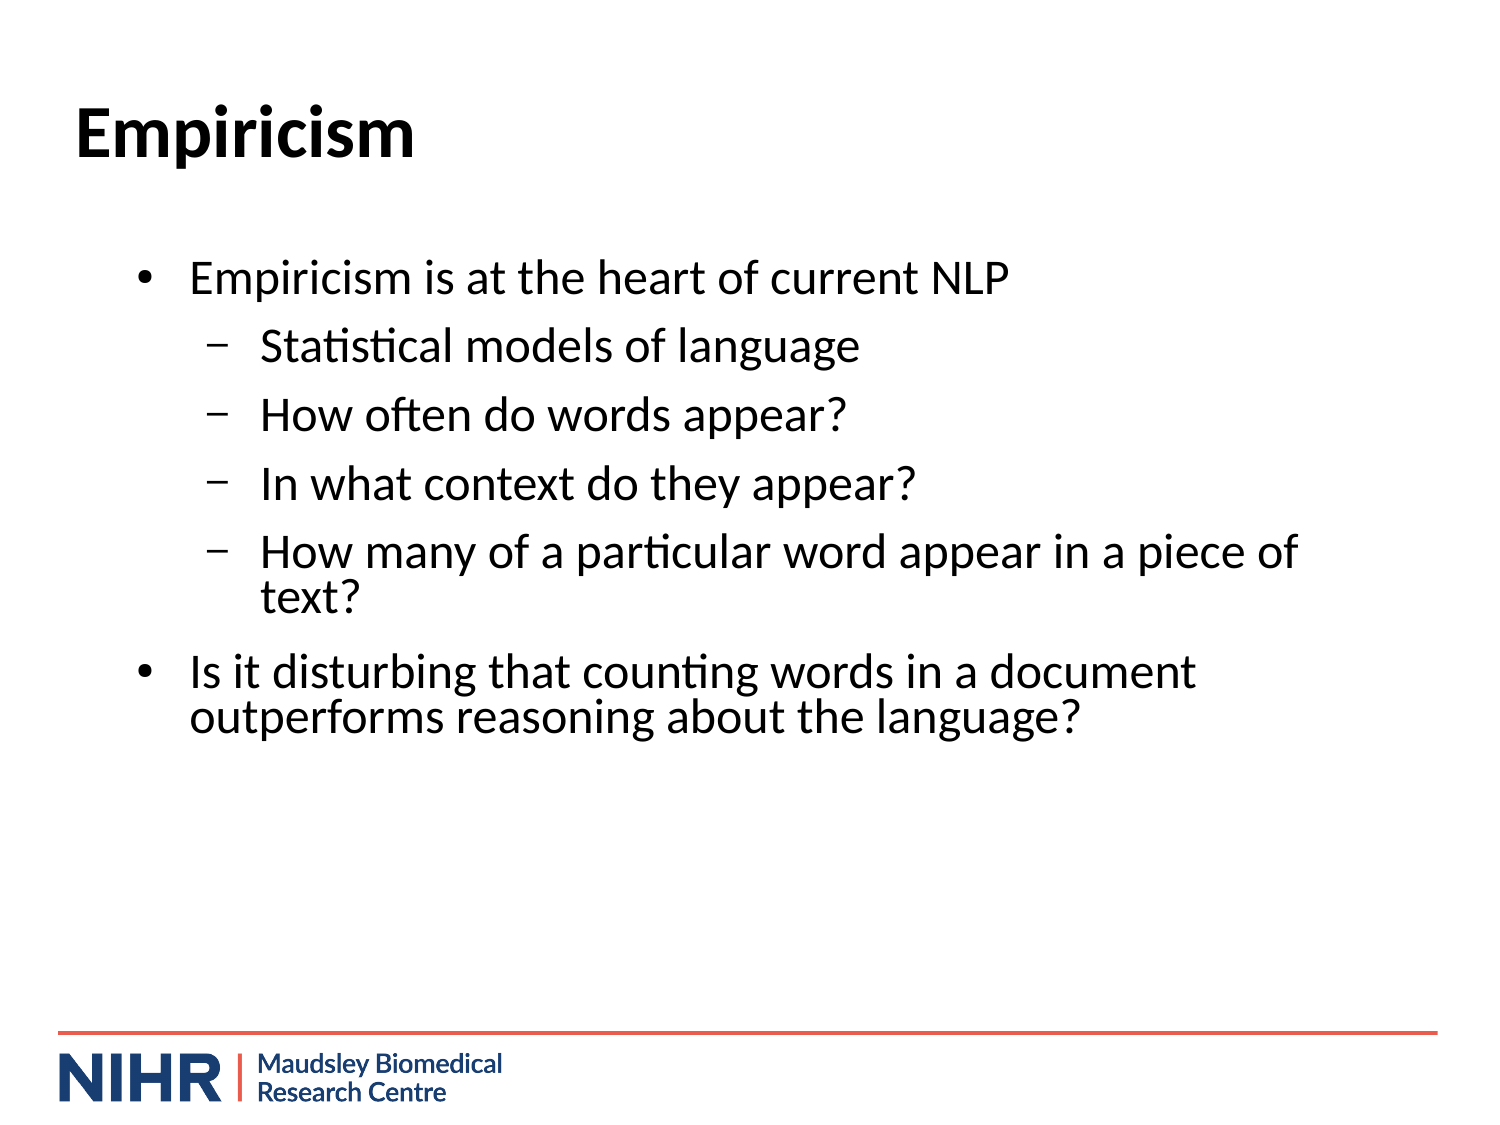

# Empiricism
Empiricism is at the heart of current NLP
Statistical models of language
How often do words appear?
In what context do they appear?
How many of a particular word appear in a piece of text?
Is it disturbing that counting words in a document outperforms reasoning about the language?